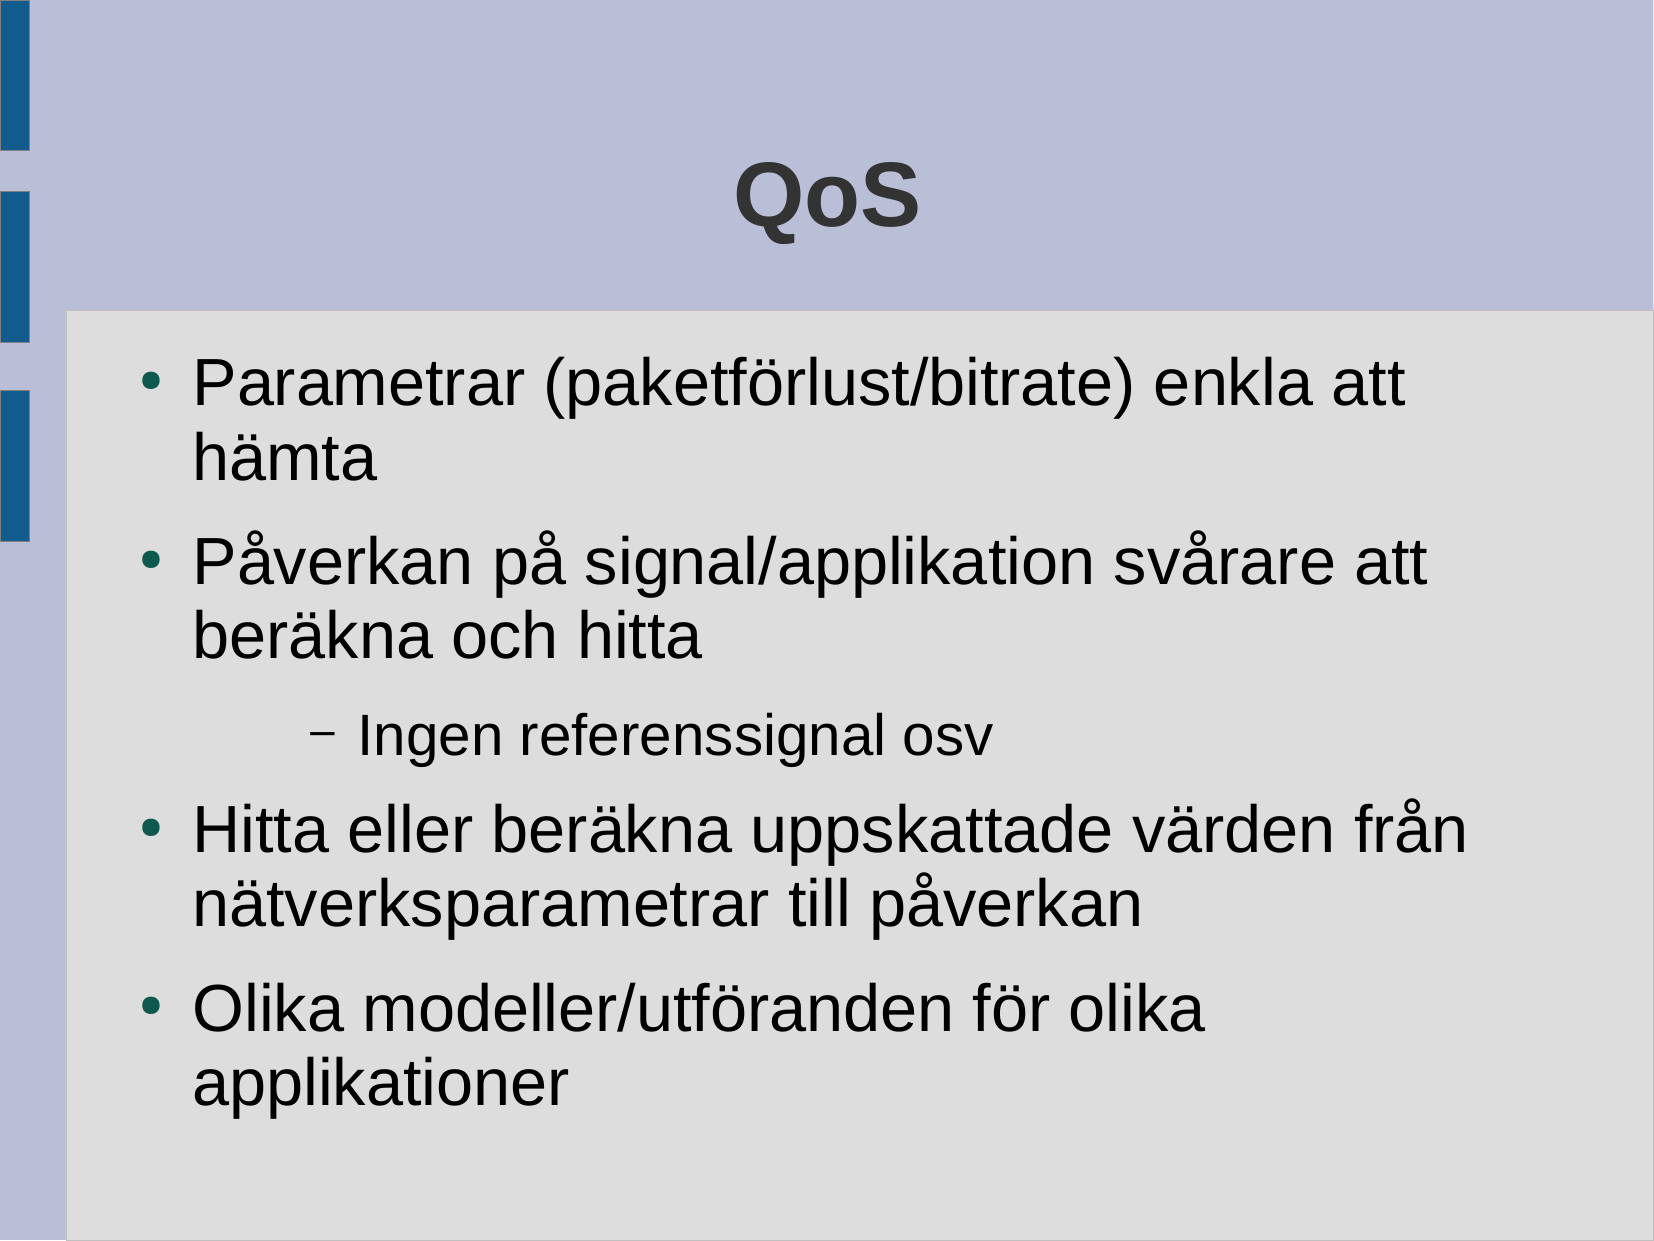

# QoS
Parametrar (paketförlust/bitrate) enkla att hämta
Påverkan på signal/applikation svårare att beräkna och hitta
Ingen referenssignal osv
Hitta eller beräkna uppskattade värden från nätverksparametrar till påverkan
Olika modeller/utföranden för olika applikationer